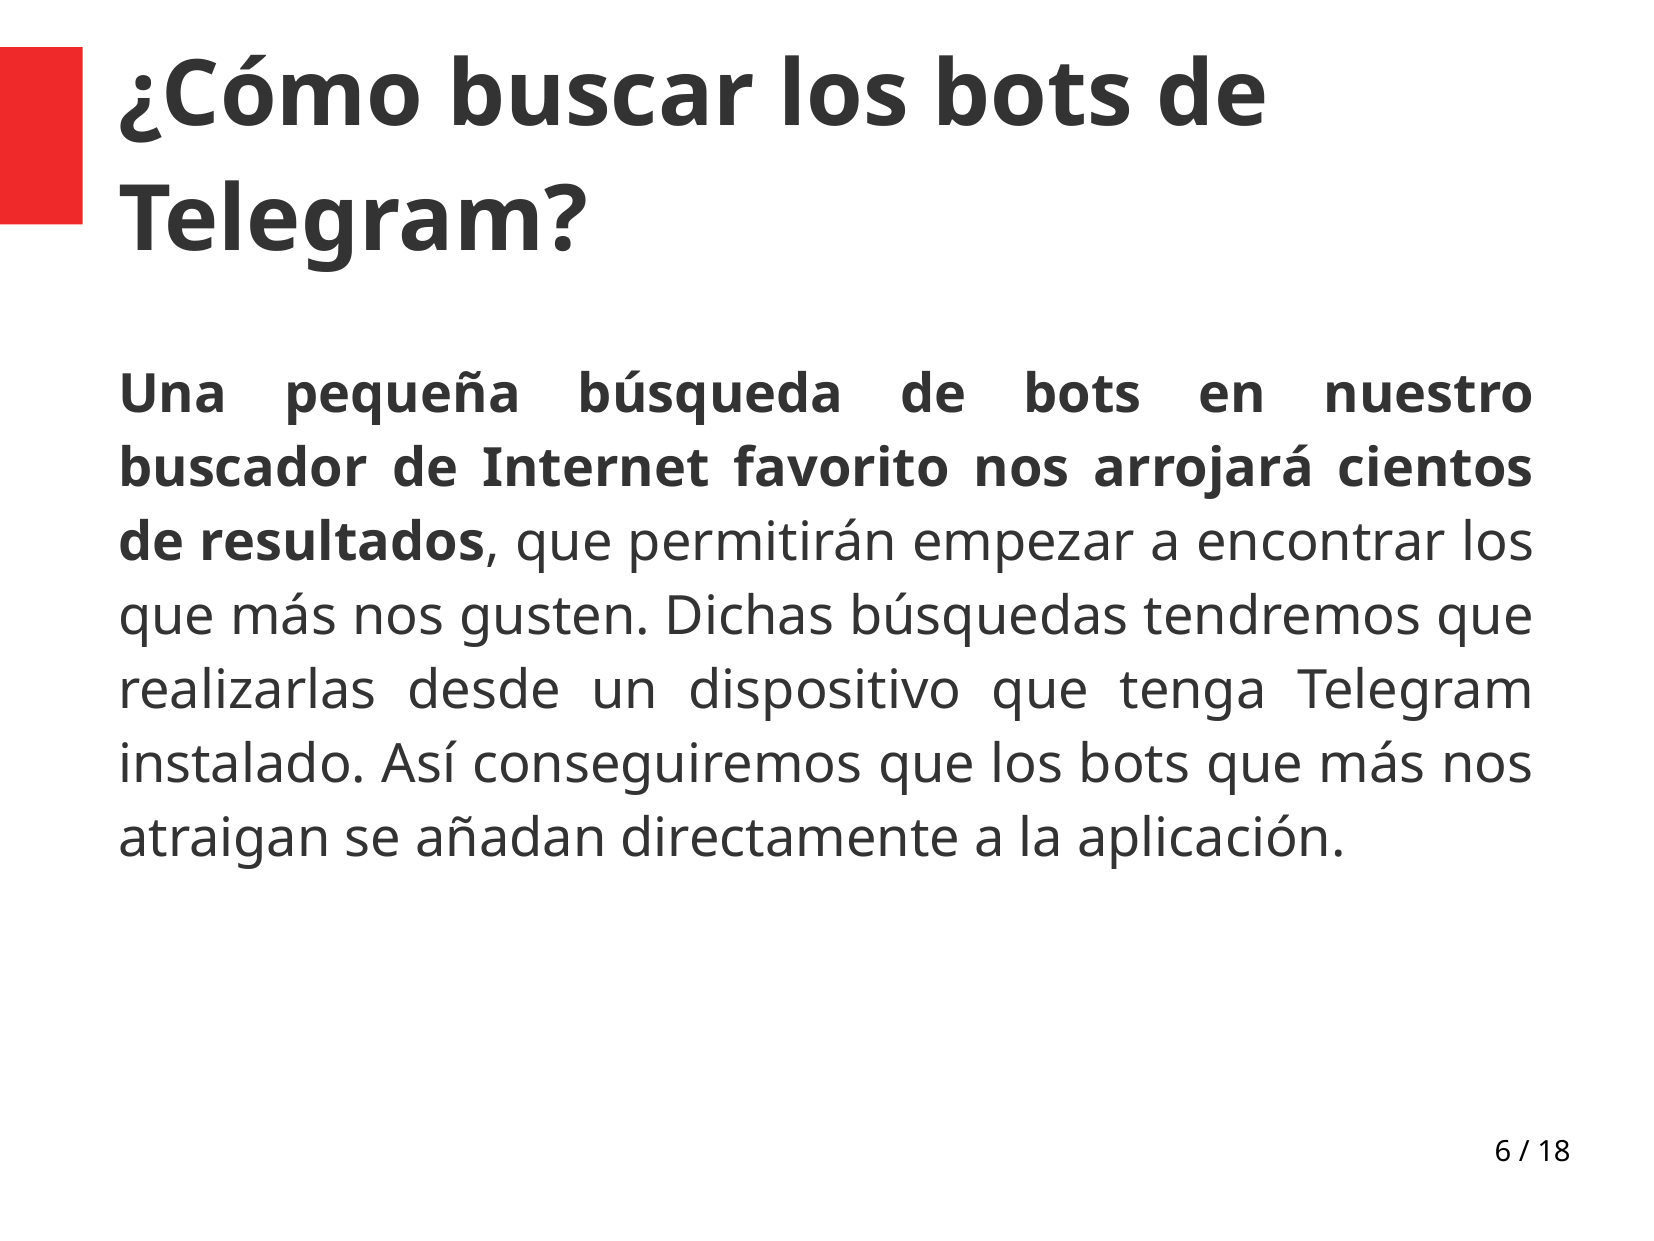

# ¿Cómo buscar los bots de Telegram?
Una pequeña búsqueda de bots en nuestro buscador de Internet favorito nos arrojará cientos de resultados, que permitirán empezar a encontrar los que más nos gusten. Dichas búsquedas tendremos que realizarlas desde un dispositivo que tenga Telegram instalado. Así conseguiremos que los bots que más nos atraigan se añadan directamente a la aplicación.
6